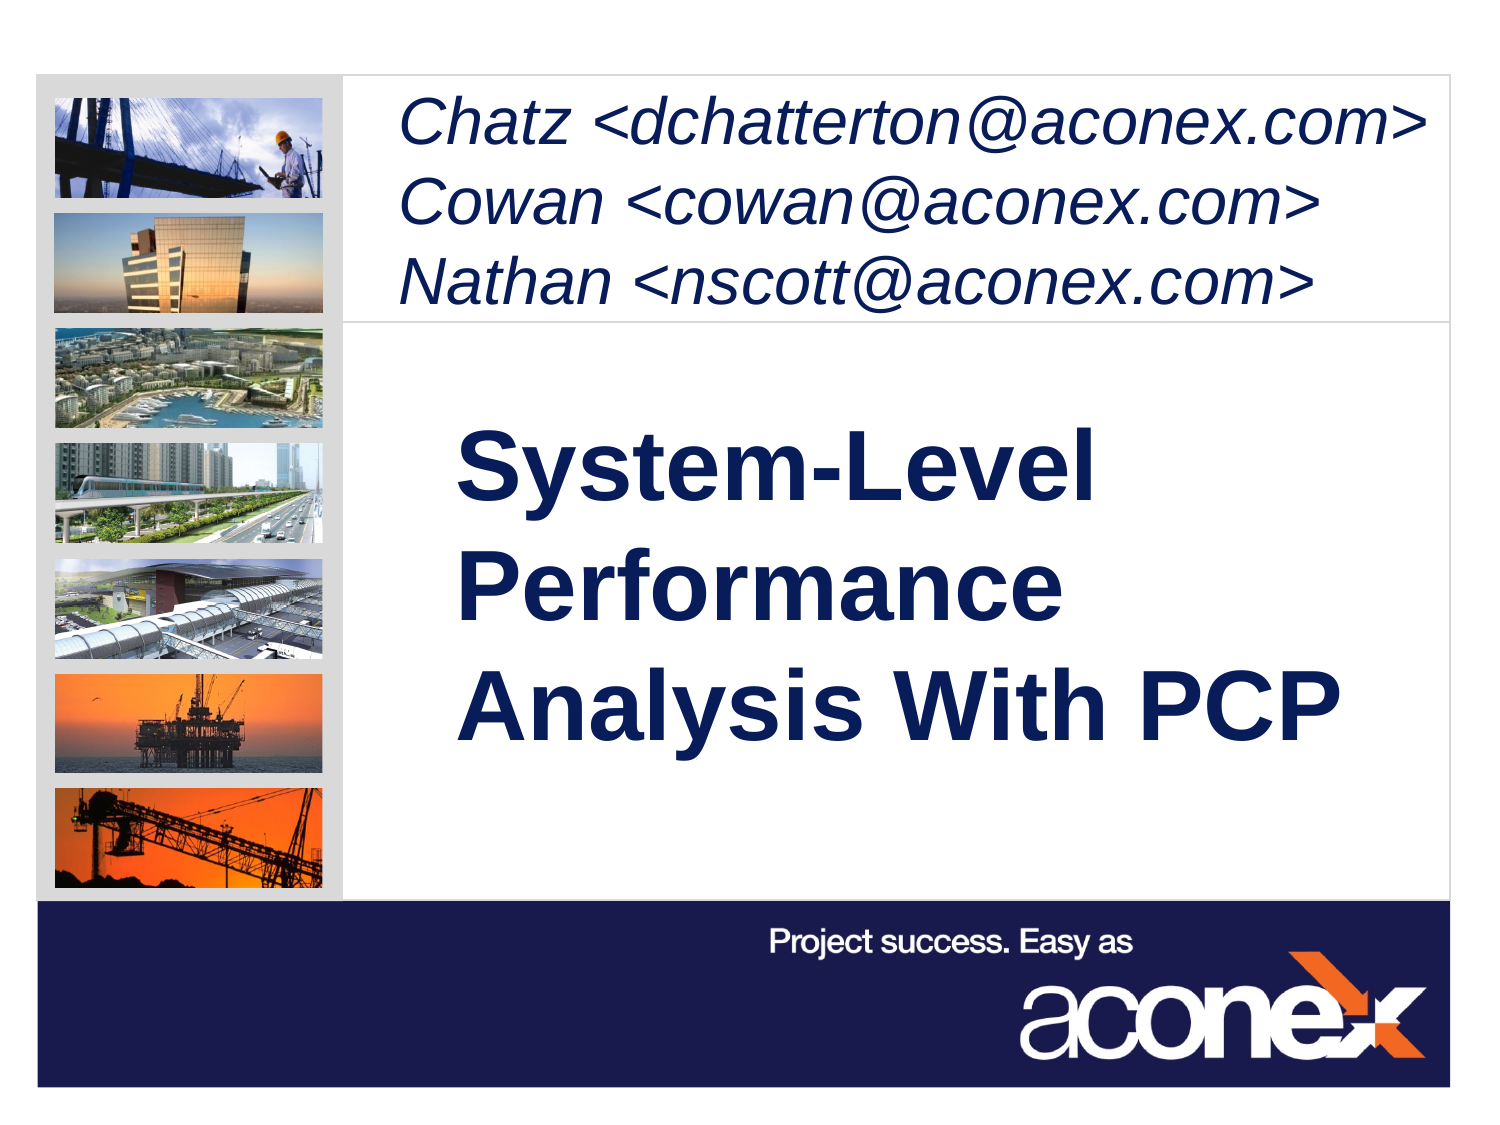

Chatz <dchatterton@aconex.com>
Cowan <cowan@aconex.com>
Nathan <nscott@aconex.com>
System-Level
Performance
Analysis With PCP